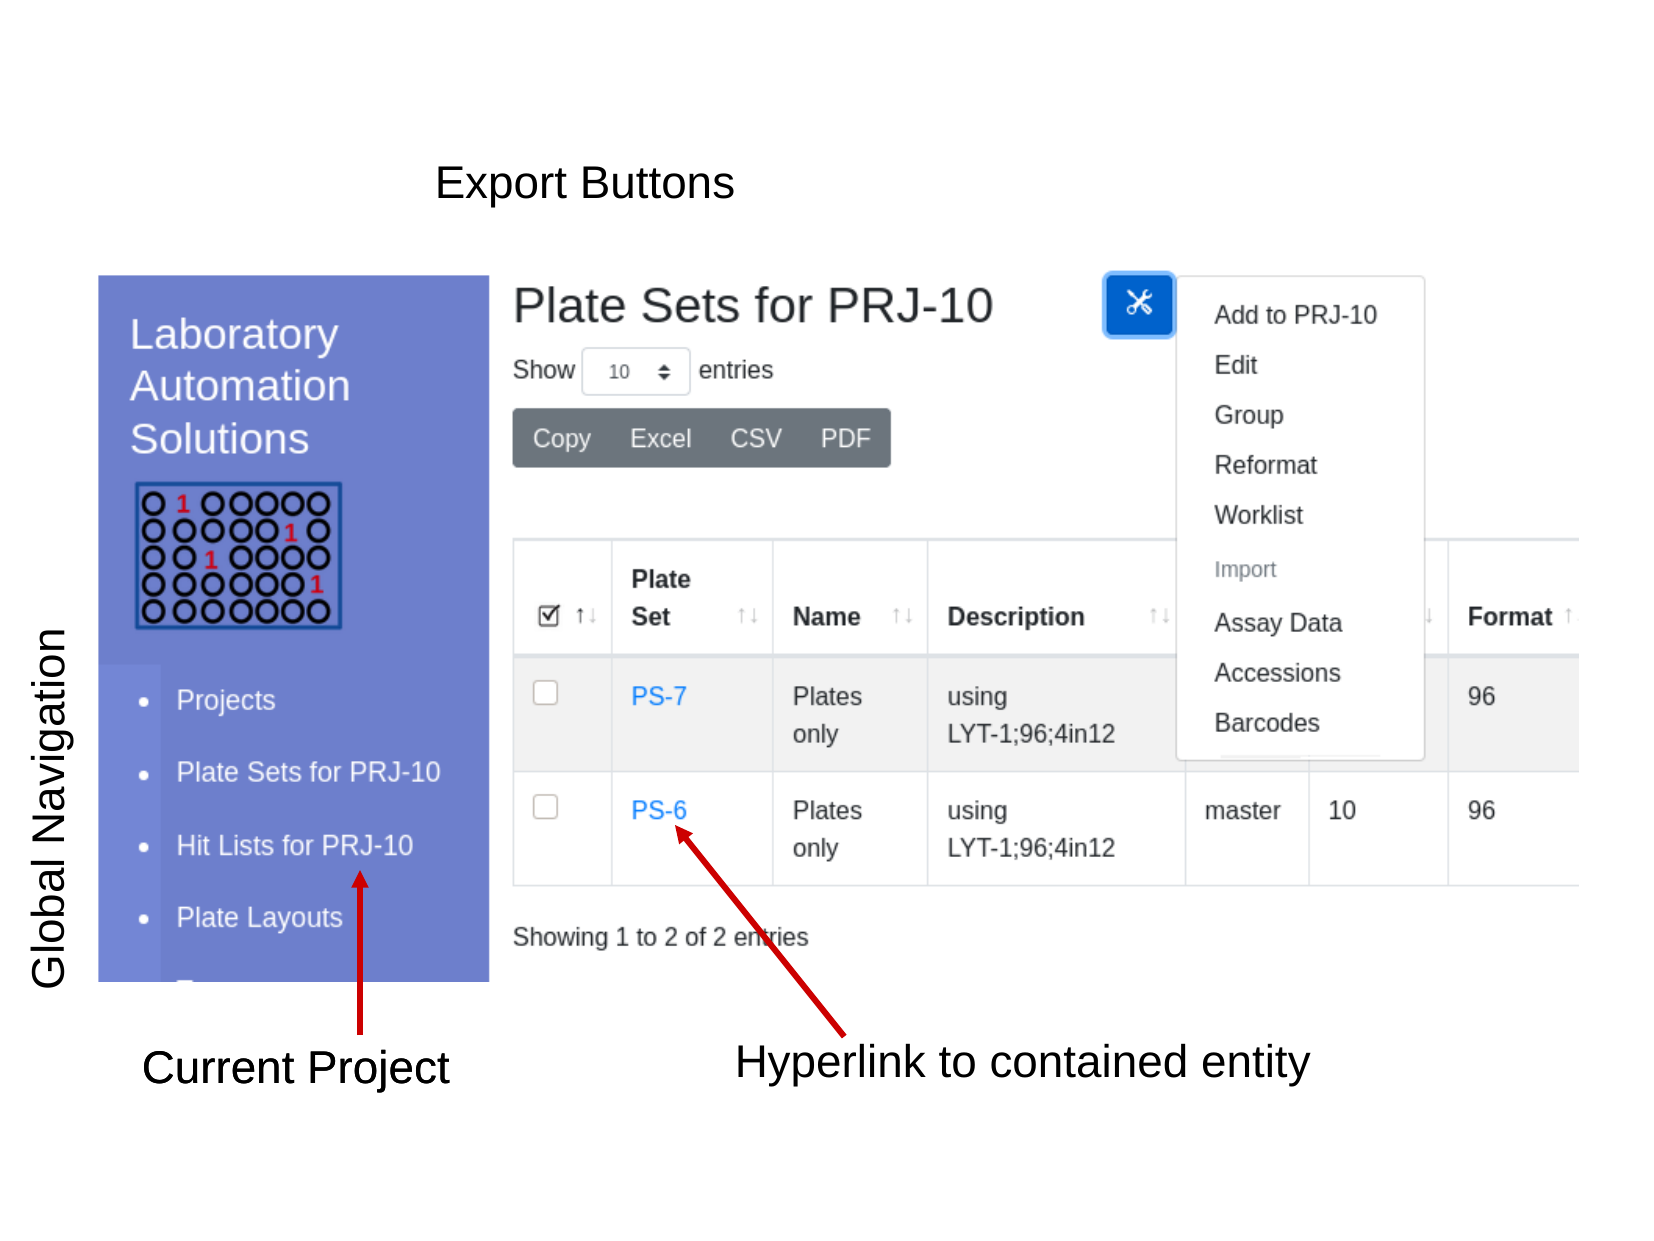

Export Buttons
Global Navigation
Hyperlink to contained entity
Current Project
Current Project